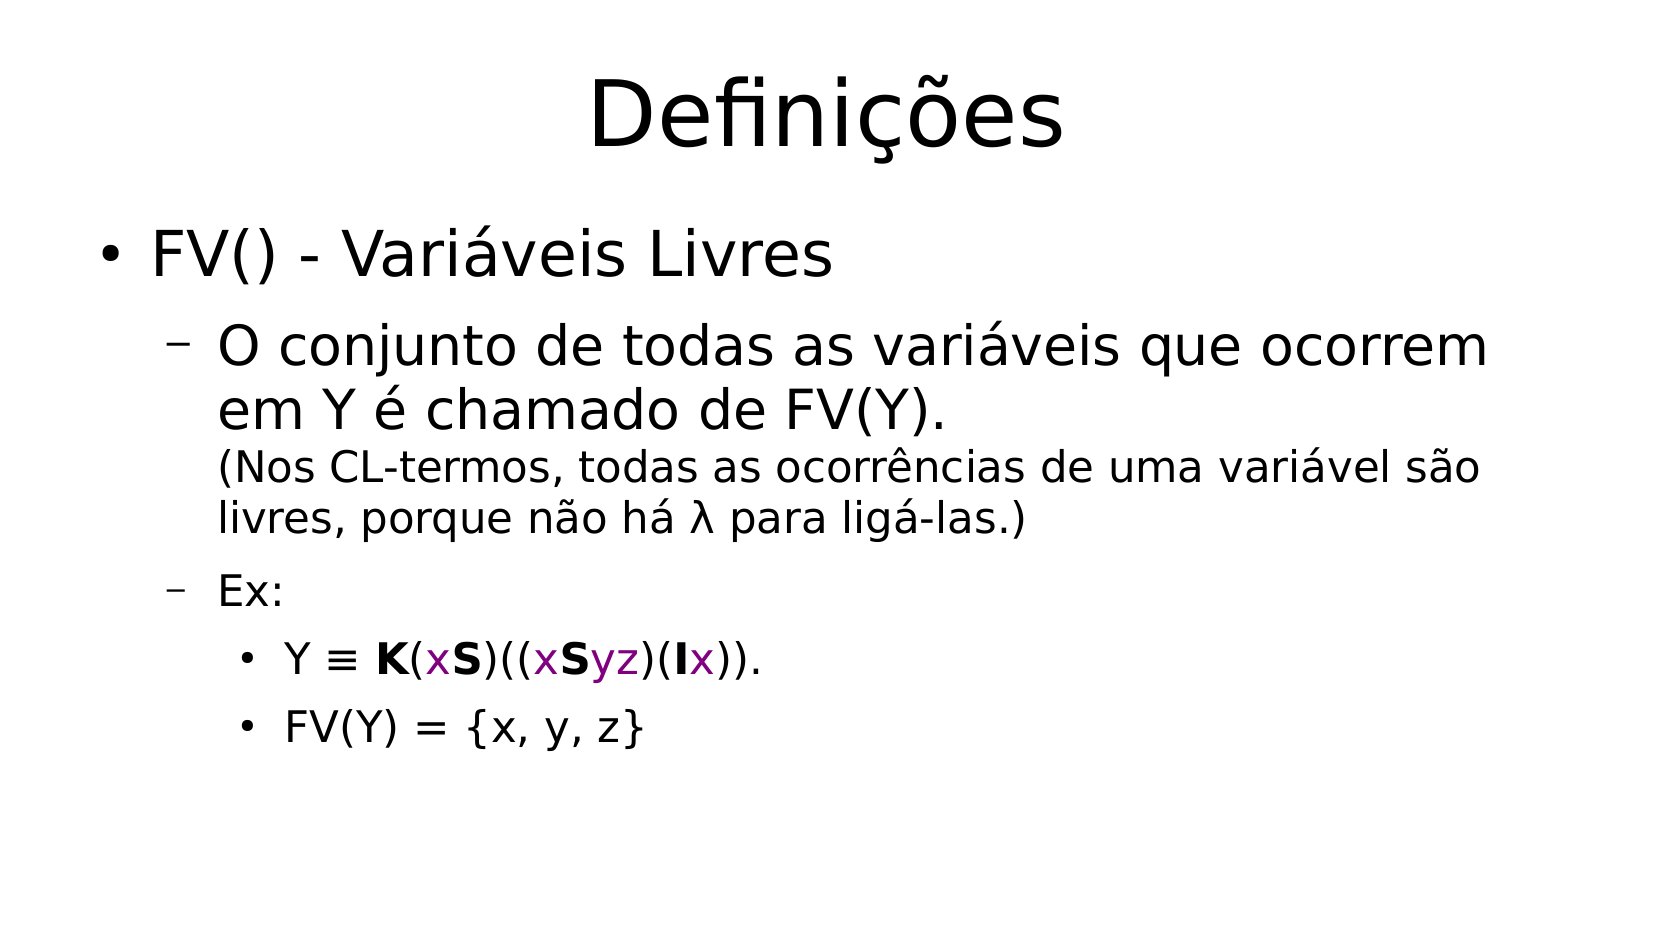

# Definições
FV() - Variáveis Livres
O conjunto de todas as variáveis que ocorrem em Y é chamado de FV(Y).
(Nos CL-termos, todas as ocorrências de uma variável são livres, porque não há λ para ligá-las.)
Ex:
Y ≡ K(xS)((xSyz)(Ix)).
FV(Y) = {x, y, z}